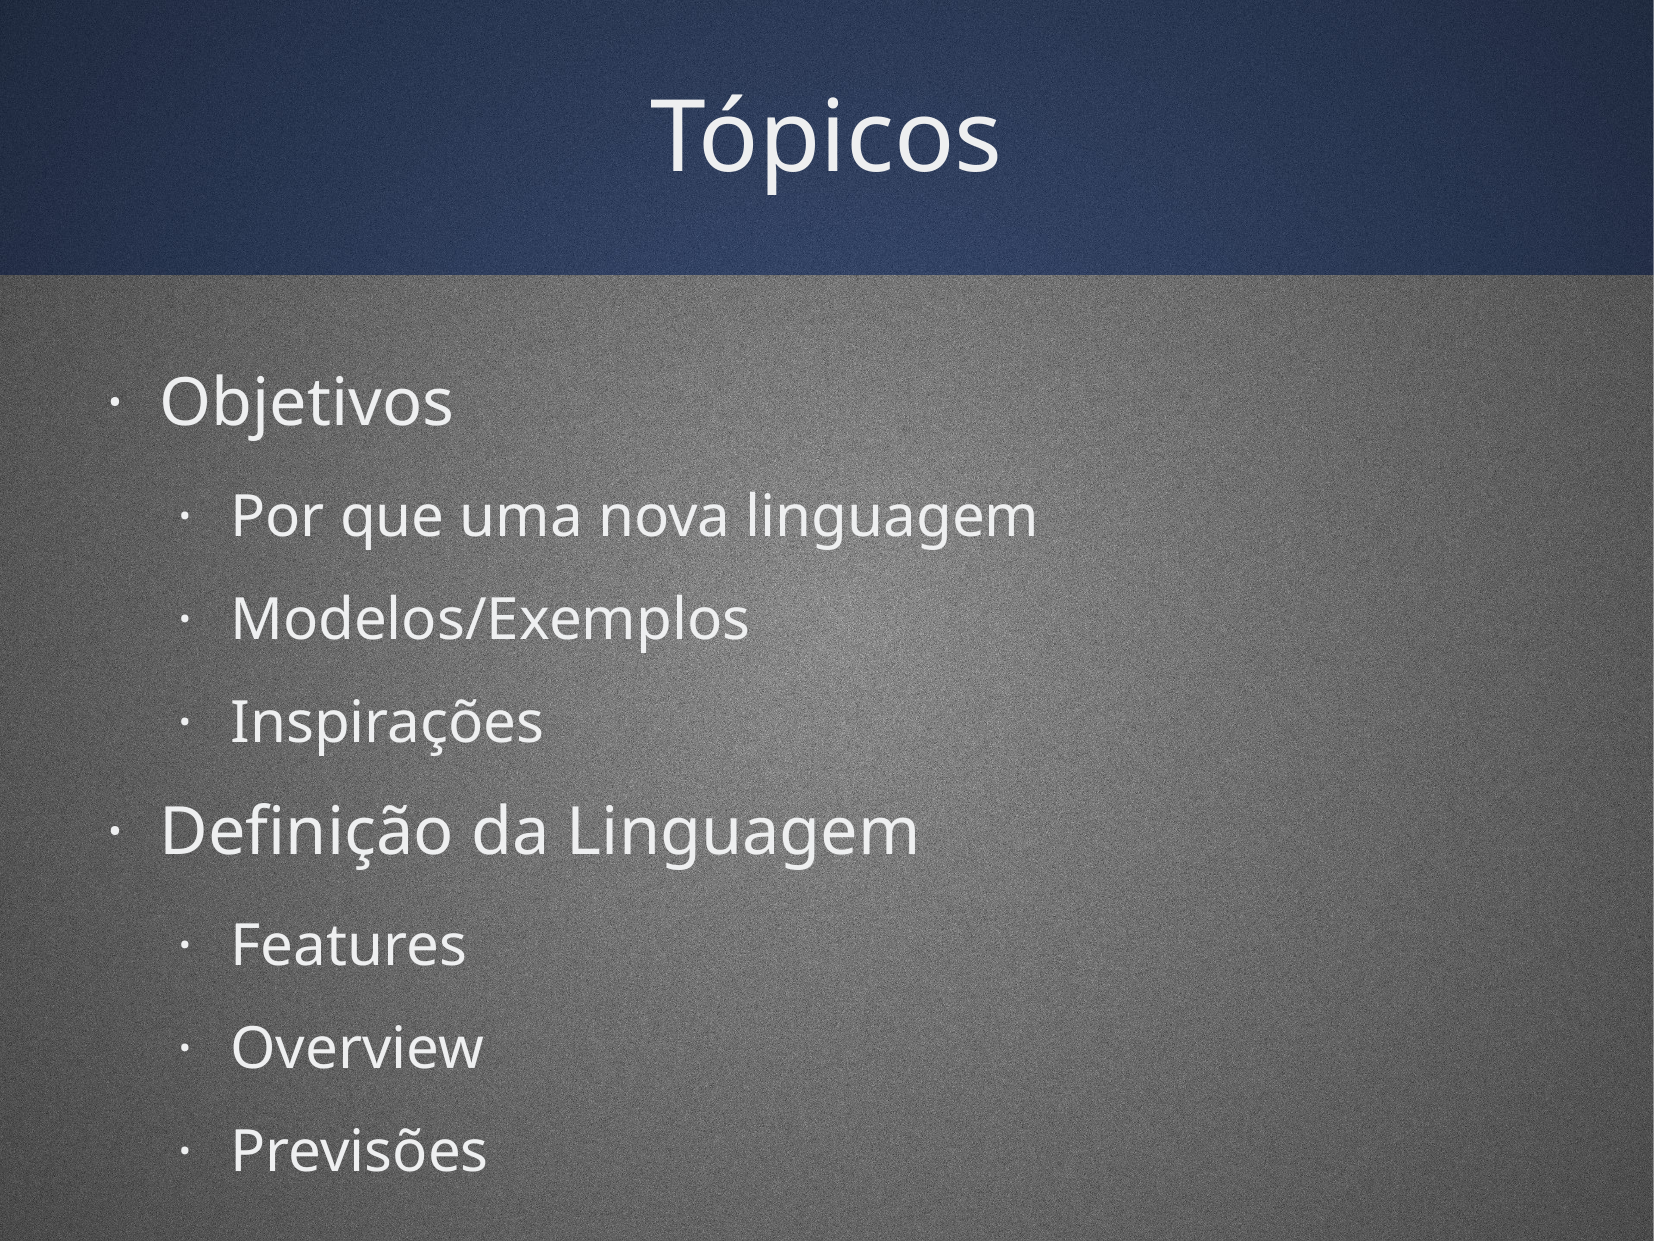

# Tópicos
Objetivos
Por que uma nova linguagem
Modelos/Exemplos
Inspirações
Definição da Linguagem
Features
Overview
Previsões